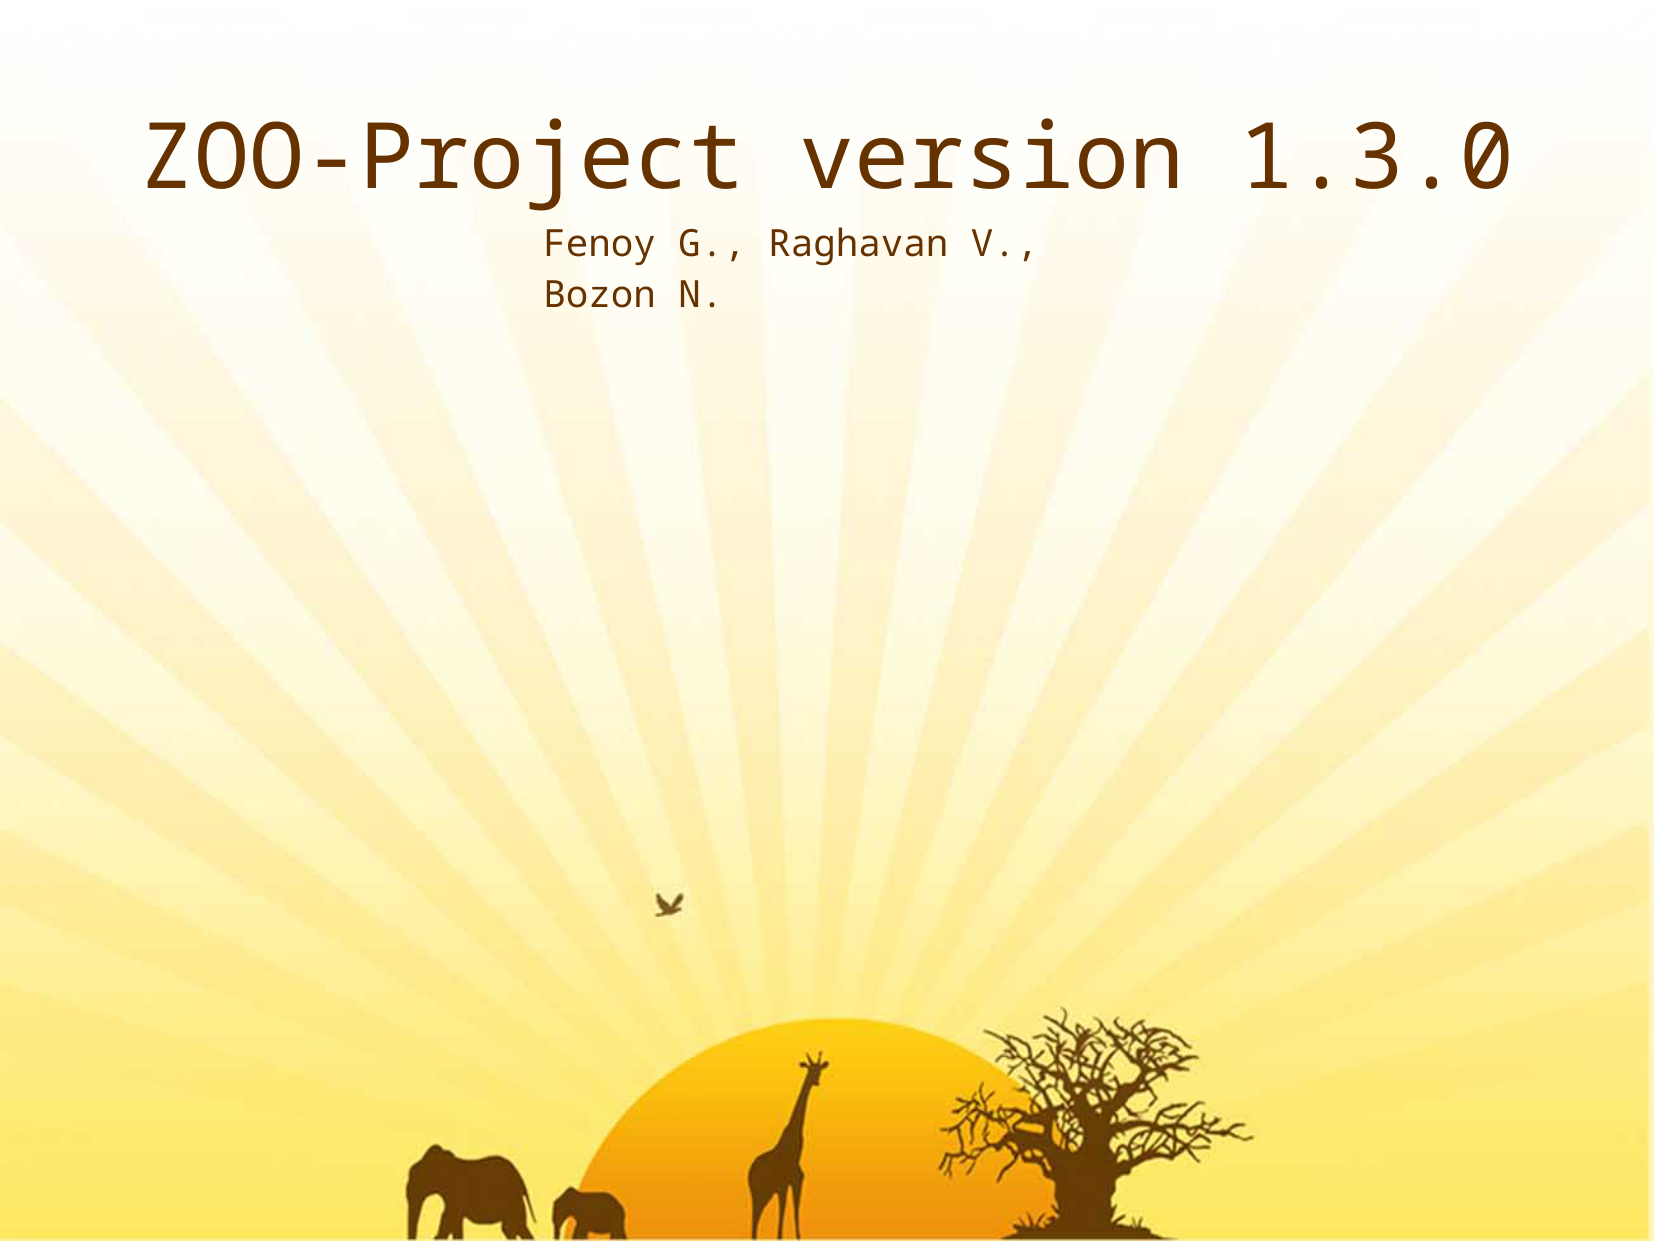

# ZOO-Project version 1.3.0
Fenoy G., Raghavan V., Bozon N.